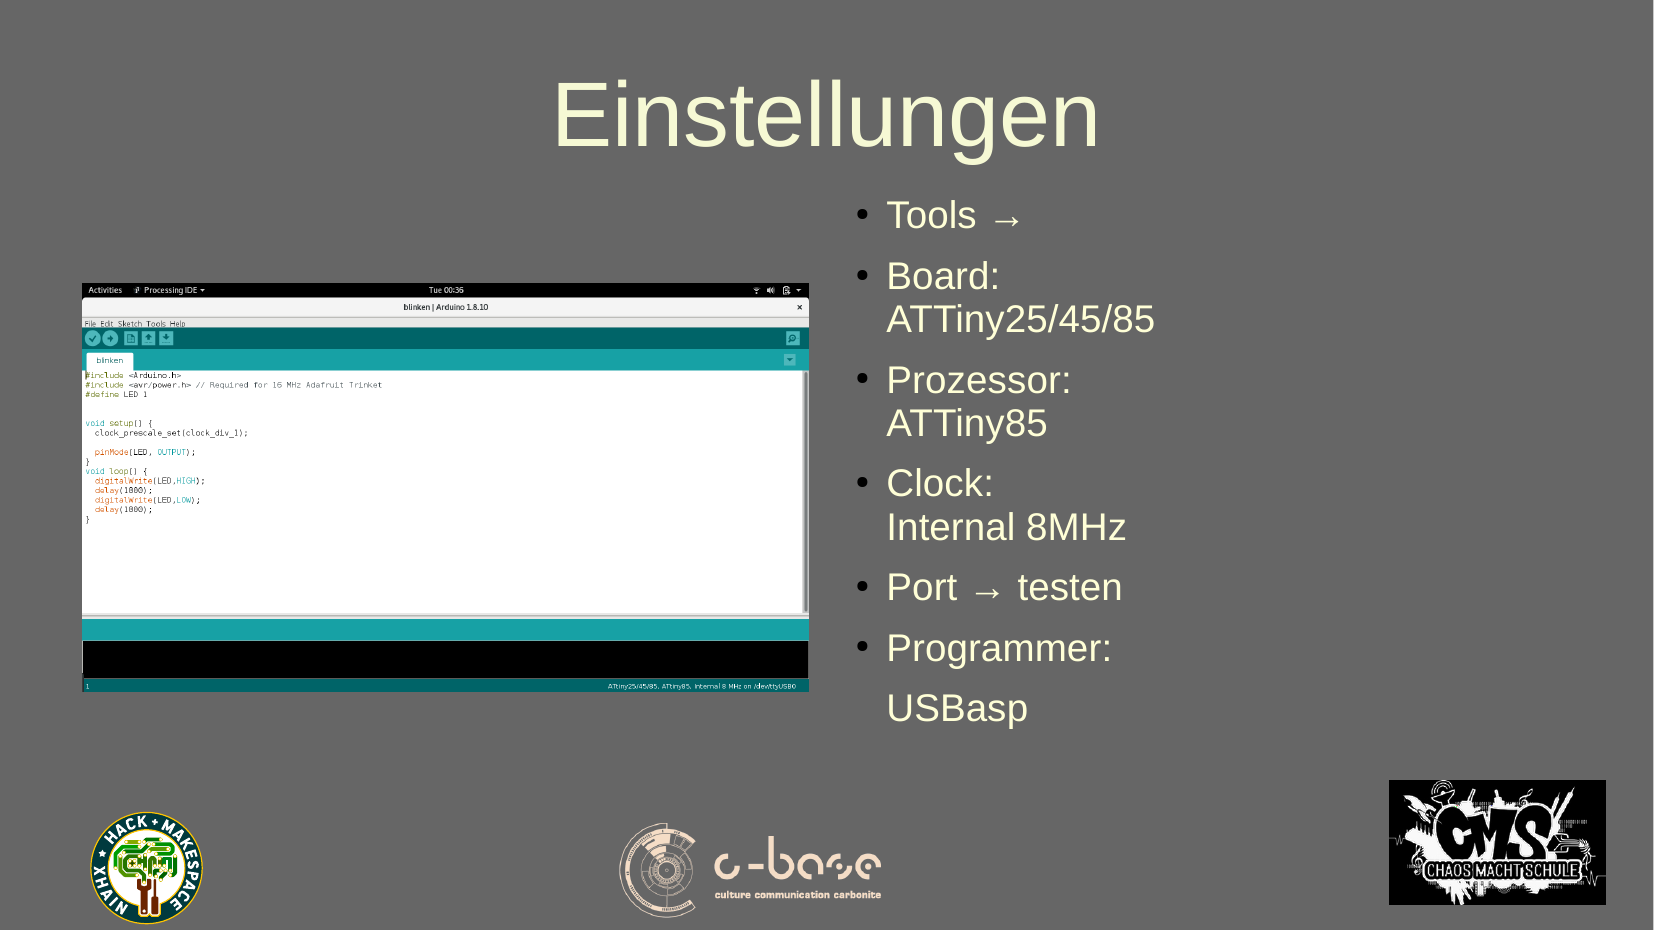

# Einstellungen
Tools →
Board:
ATTiny25/45/85
Prozessor:
ATTiny85
Clock:
Internal 8MHz
Port → testen
Programmer:
USBasp